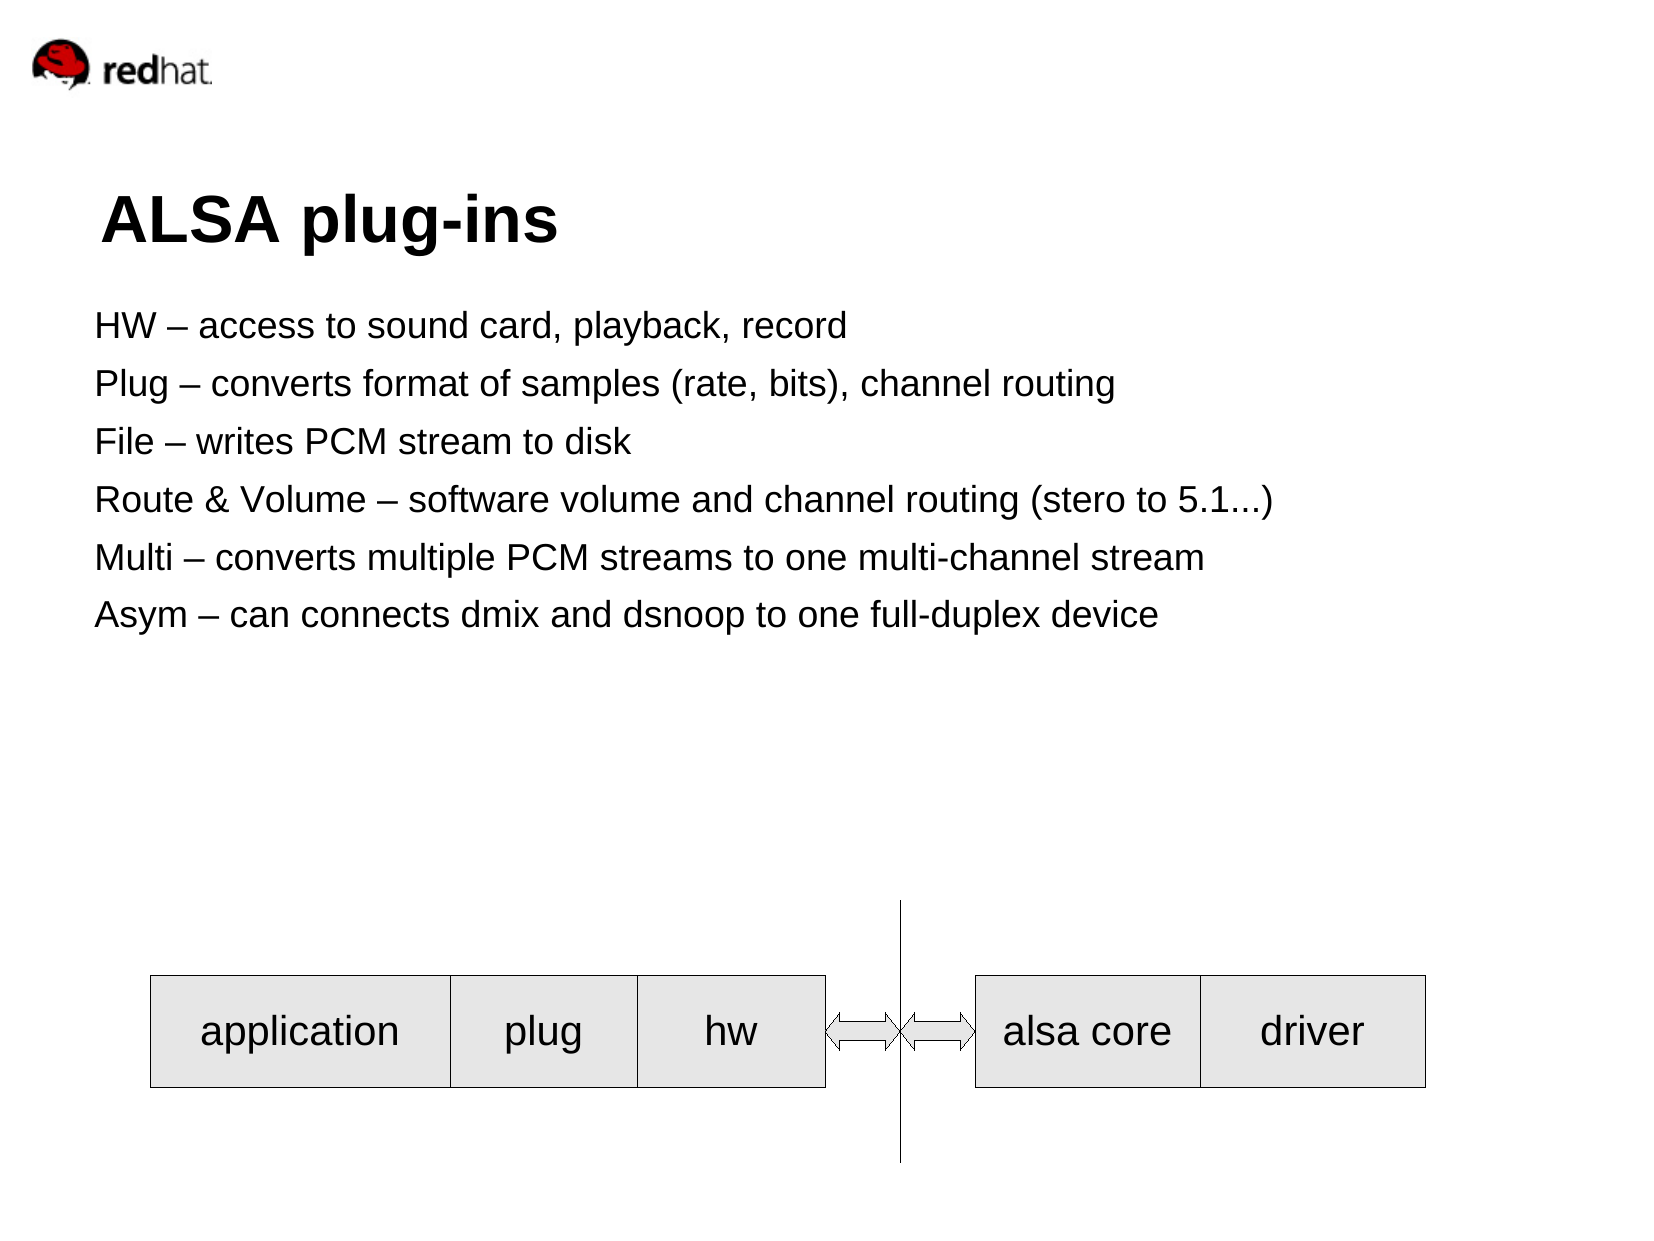

# ALSA plug-ins
HW – access to sound card, playback, record
Plug – converts format of samples (rate, bits), channel routing
File – writes PCM stream to disk
Route & Volume – software volume and channel routing (stero to 5.1...)
Multi – converts multiple PCM streams to one multi-channel stream
Asym – can connects dmix and dsnoop to one full-duplex device
alsa core
driver
application
plug
hw